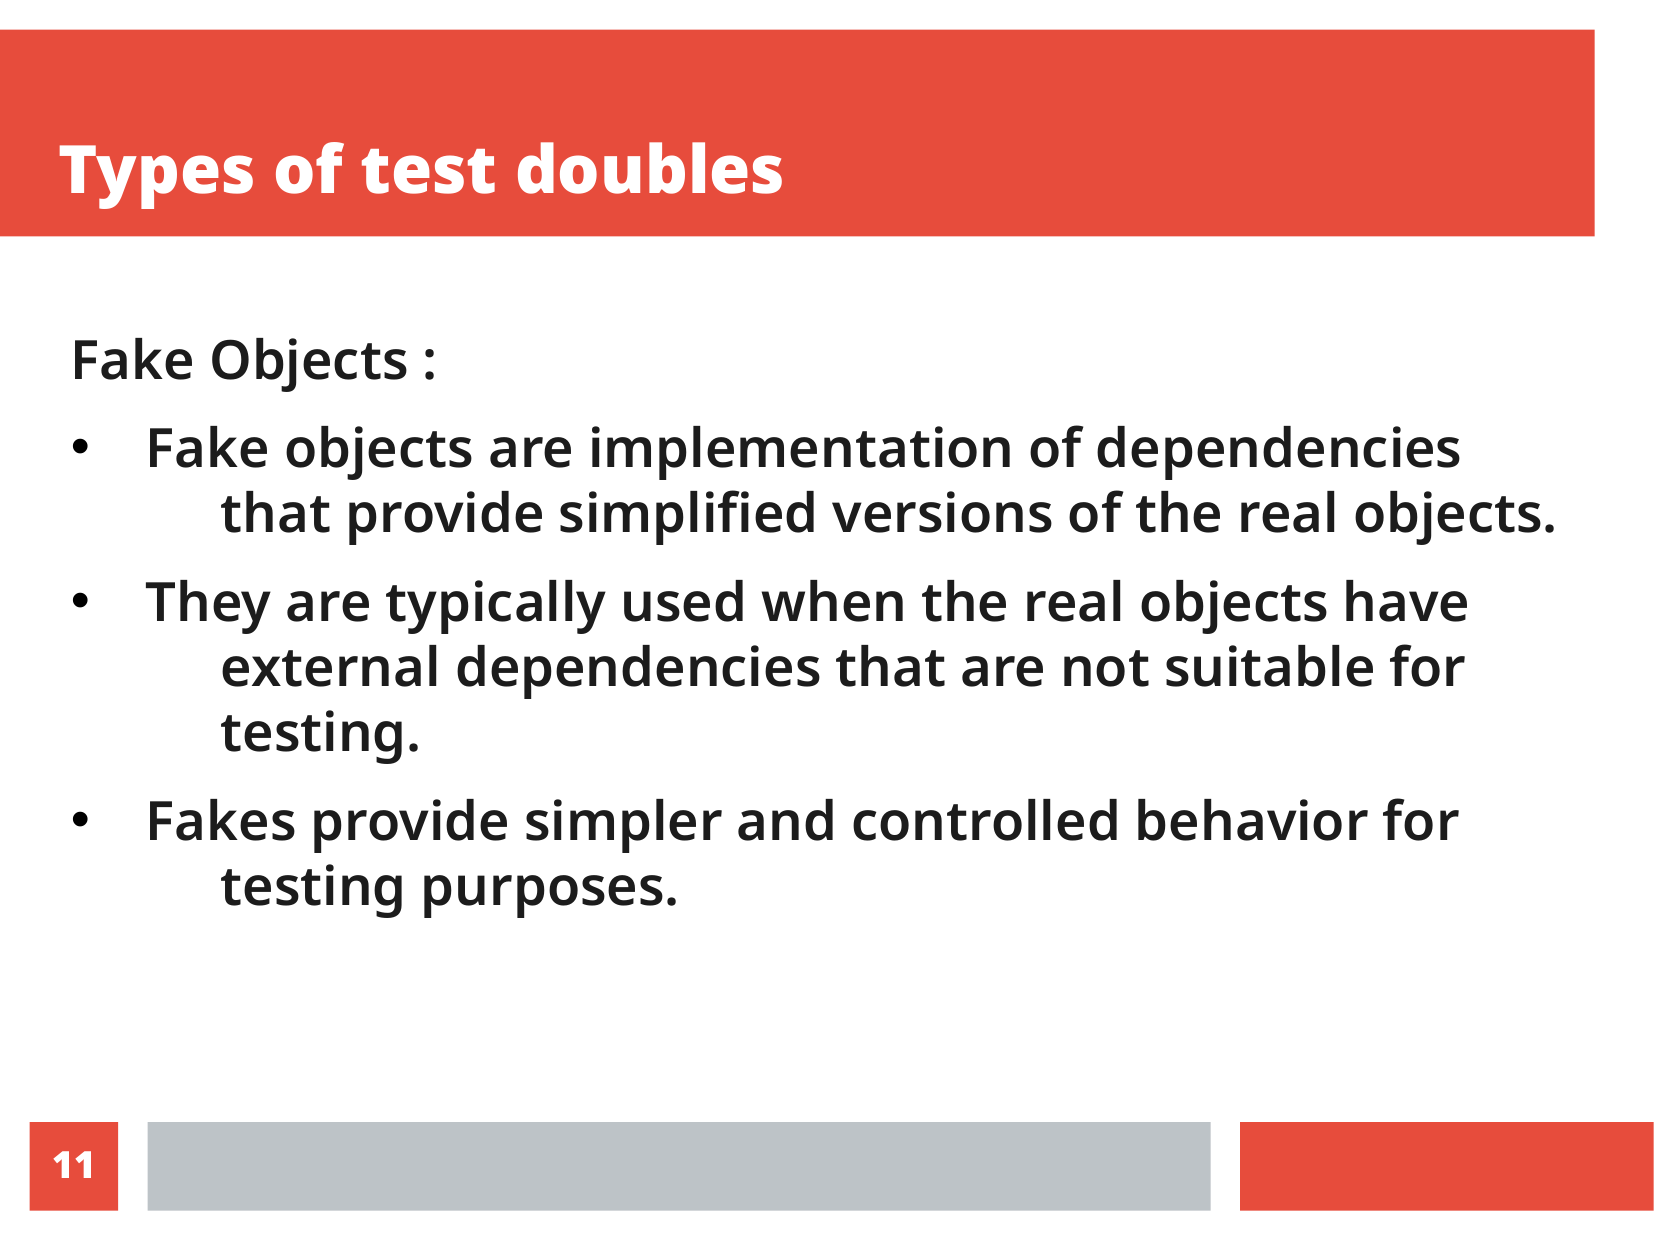

# Types of test doubles
Fake Objects :
Fake objects are implementation of dependencies that provide simplified versions of the real objects.
They are typically used when the real objects have external dependencies that are not suitable for testing.
Fakes provide simpler and controlled behavior for testing purposes.